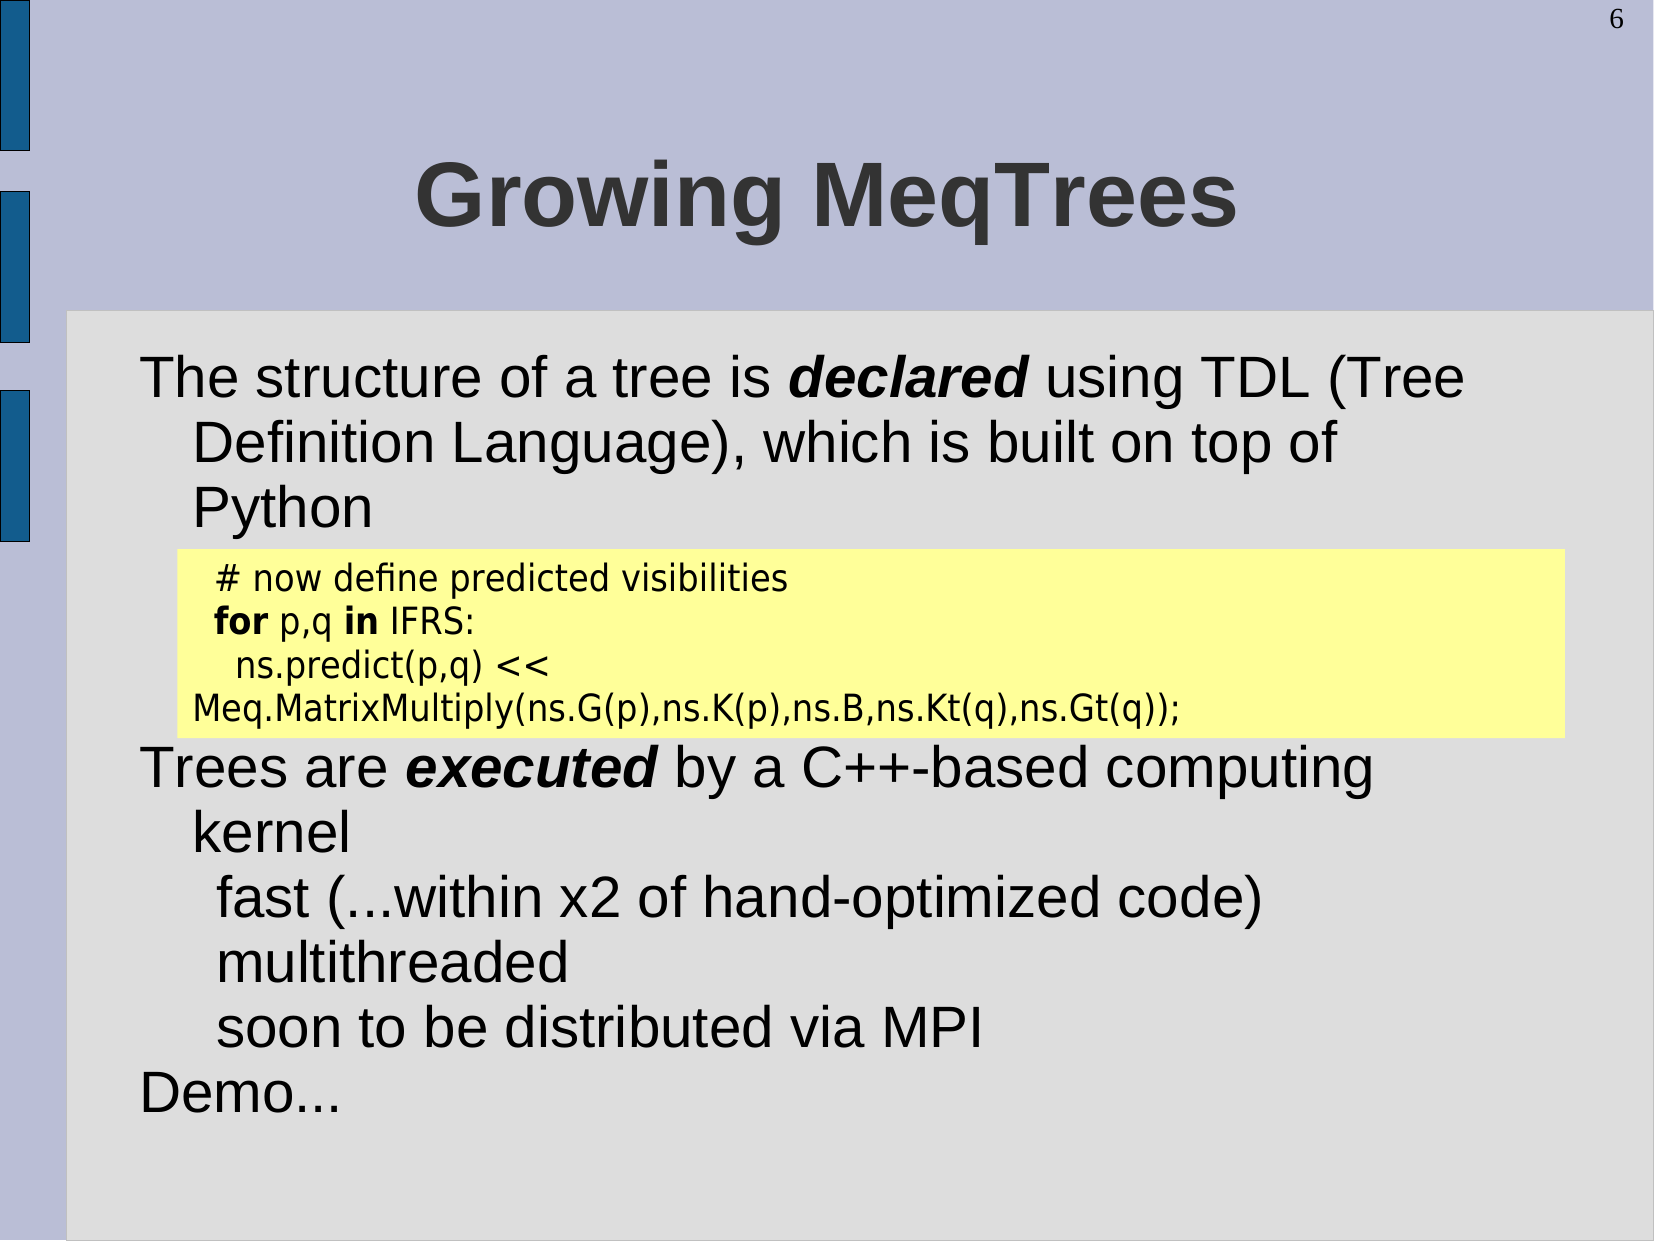

6
# Growing MeqTrees
The structure of a tree is declared using TDL (Tree Definition Language), which is built on top of Python
Trees are executed by a C++-based computing kernel
fast (...within x2 of hand-optimized code)
multithreaded
soon to be distributed via MPI
Demo...
 # now define predicted visibilities
 for p,q in IFRS:
 ns.predict(p,q) << Meq.MatrixMultiply(ns.G(p),ns.K(p),ns.B,ns.Kt(q),ns.Gt(q));